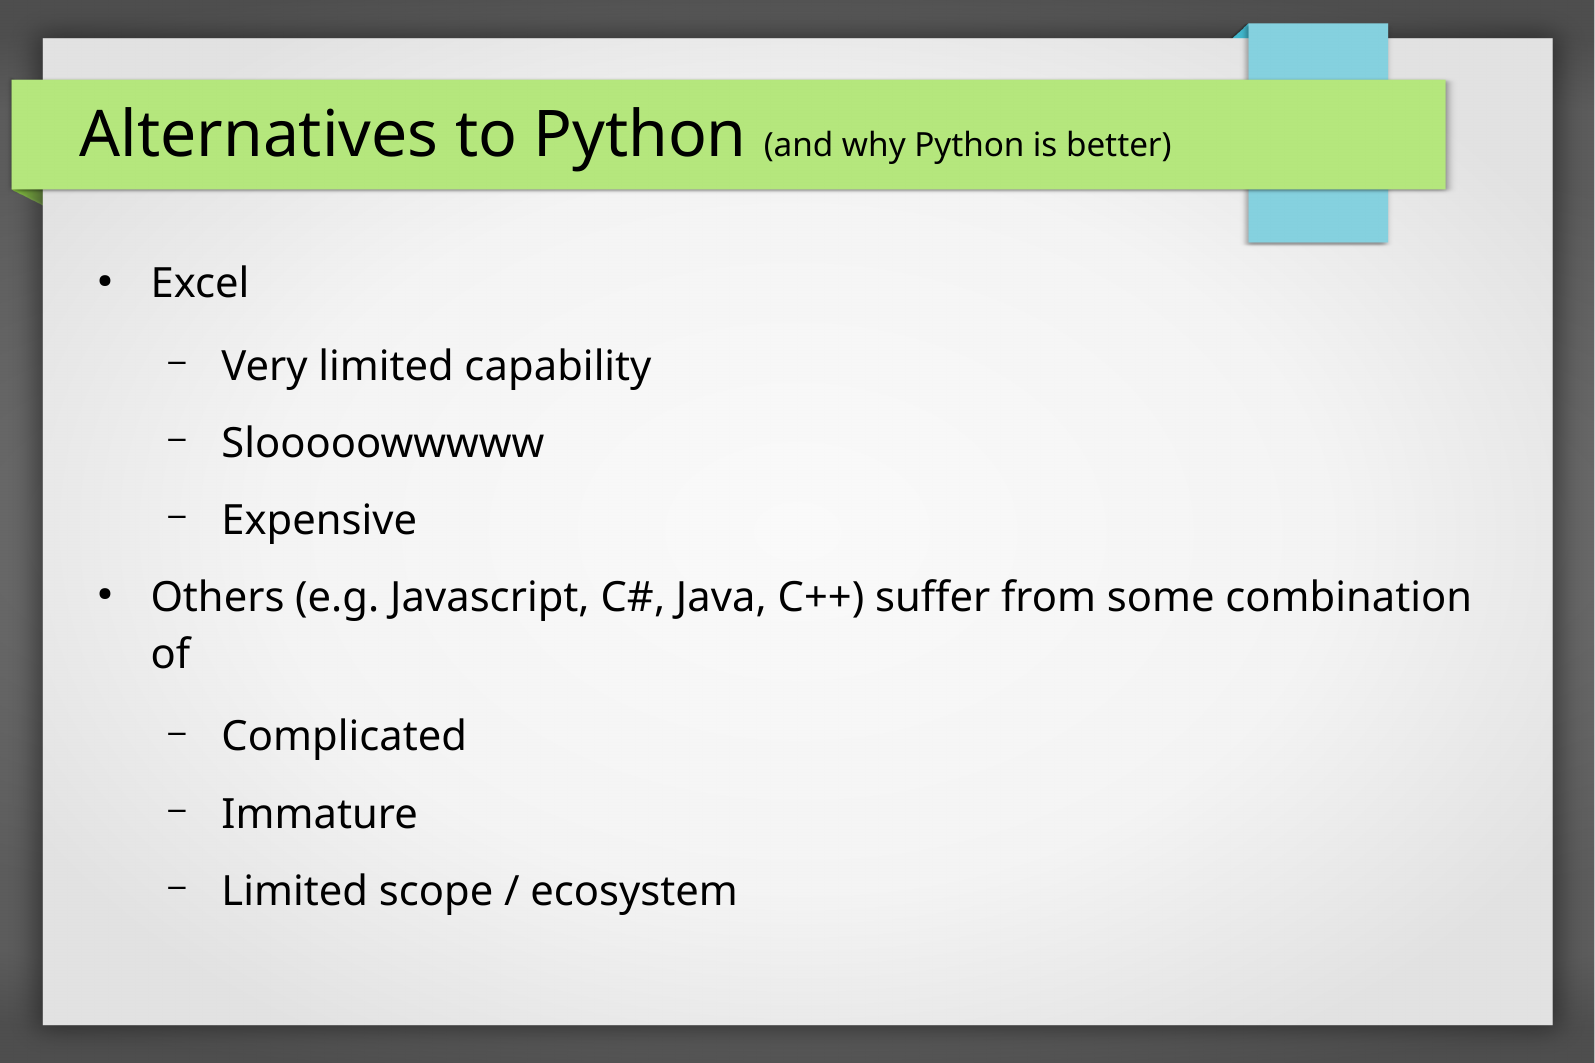

# Alternatives to Python (and why Python is better)
Excel
Very limited capability
Slooooowwwww
Expensive
Others (e.g. Javascript, C#, Java, C++) suffer from some combination of
Complicated
Immature
Limited scope / ecosystem